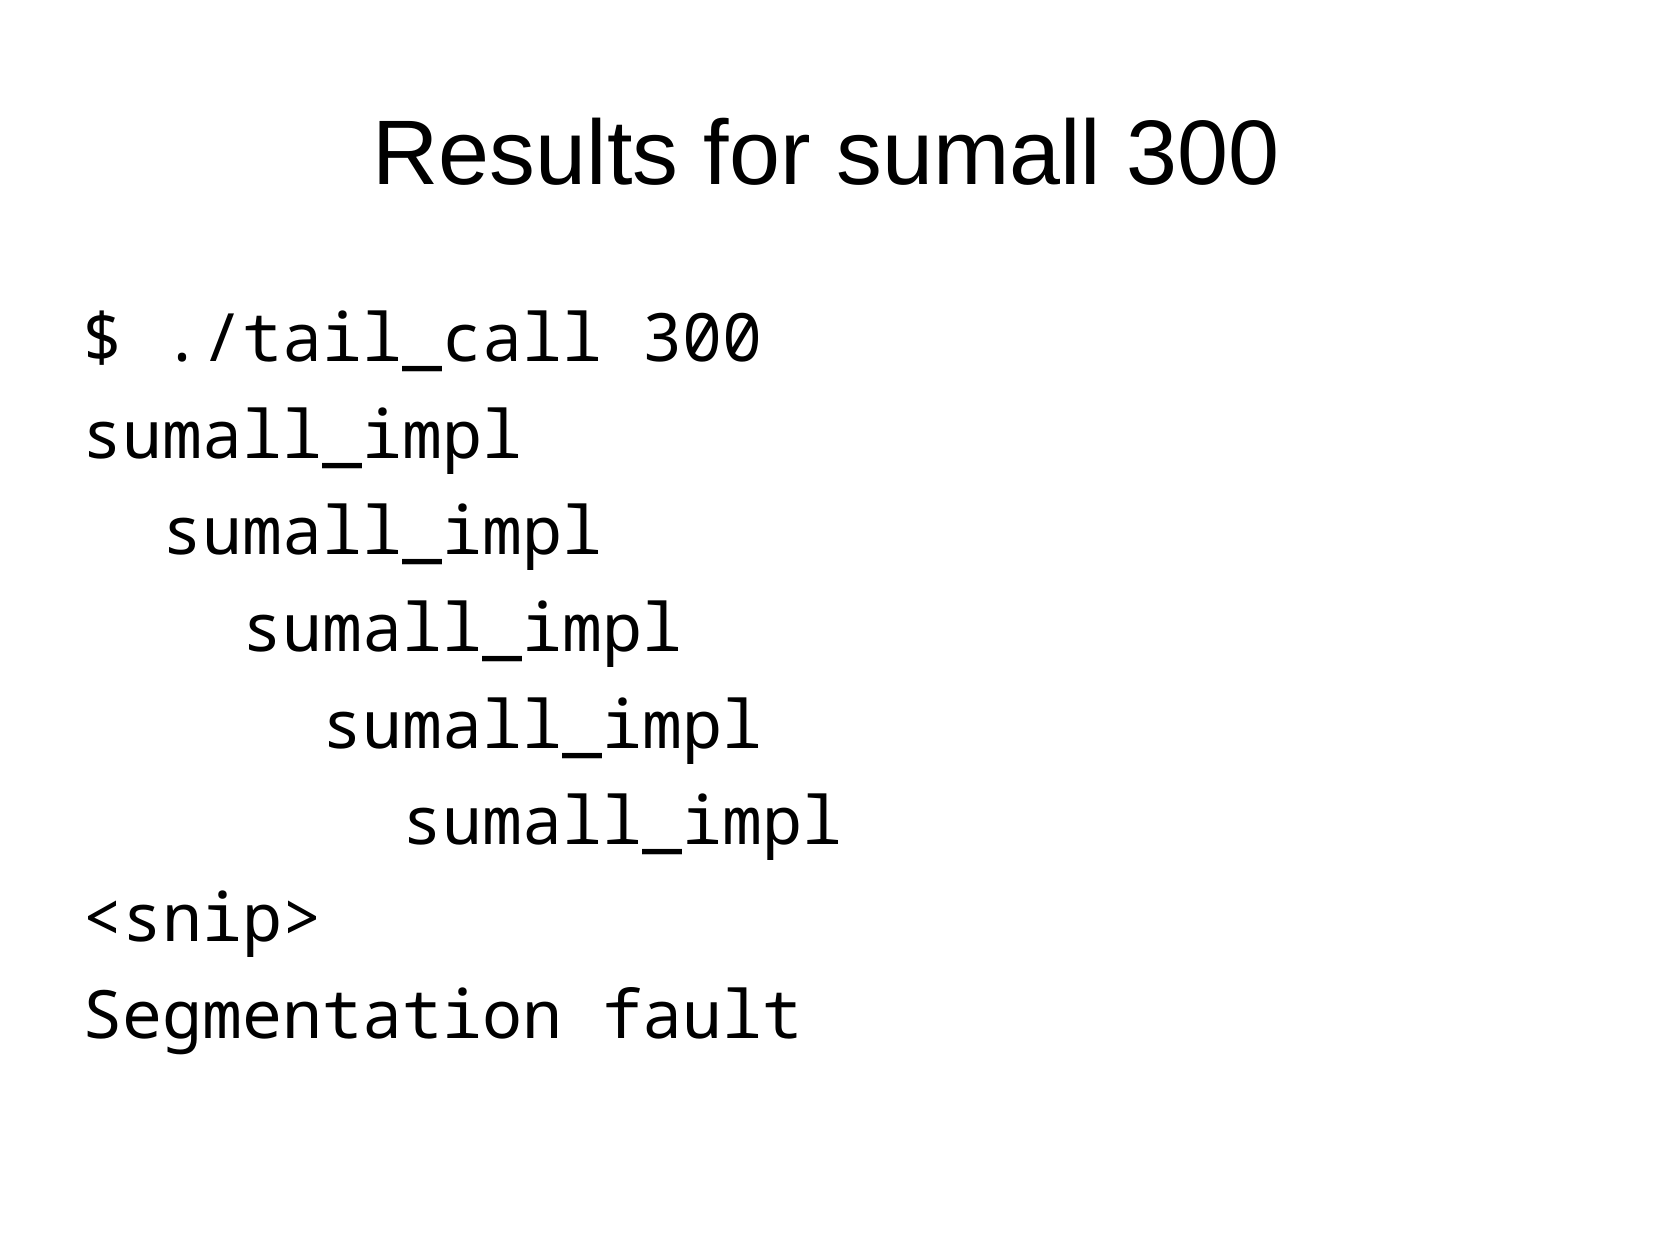

# Results for sumall 300
$ ./tail_call 300
sumall_impl
 sumall_impl
 sumall_impl
 sumall_impl
 sumall_impl
<snip>
Segmentation fault